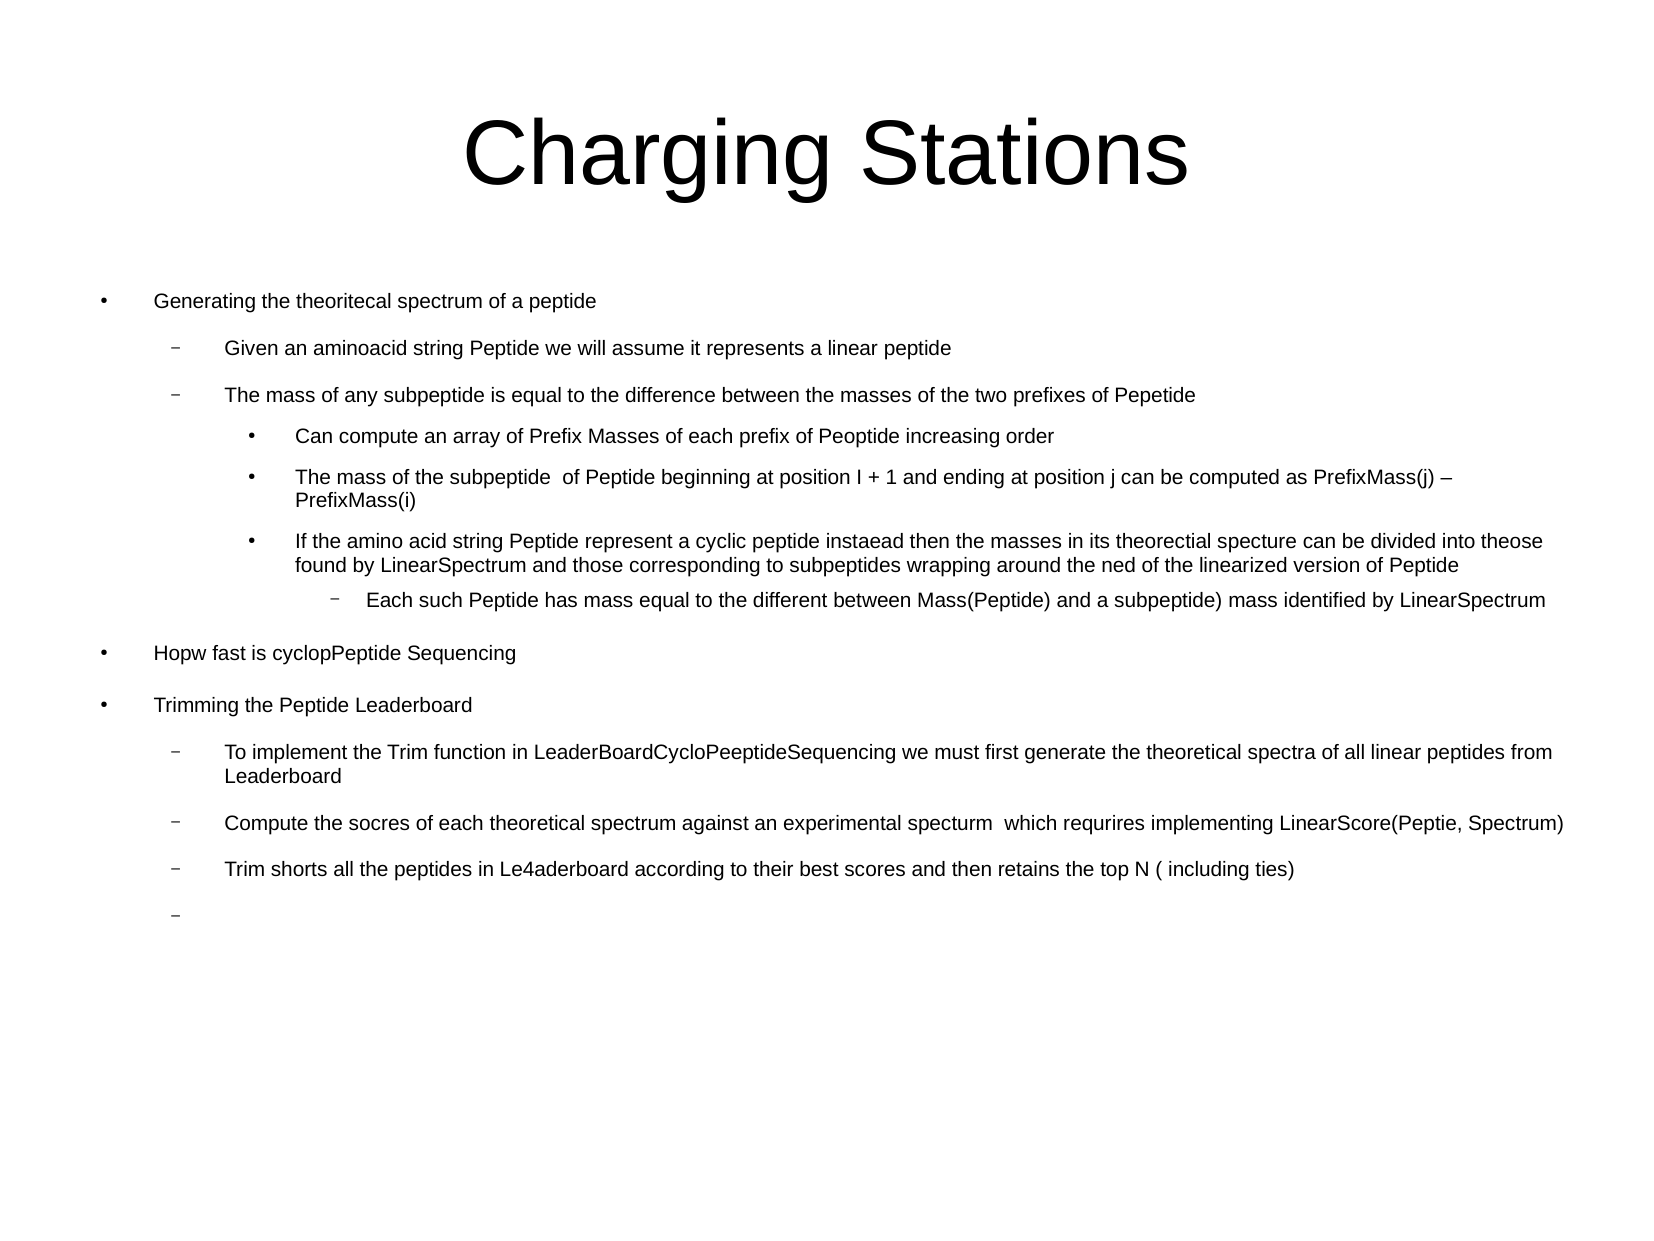

# Charging Stations
Generating the theoritecal spectrum of a peptide
Given an aminoacid string Peptide we will assume it represents a linear peptide
The mass of any subpeptide is equal to the difference between the masses of the two prefixes of Pepetide
Can compute an array of Prefix Masses of each prefix of Peoptide increasing order
The mass of the subpeptide of Peptide beginning at position I + 1 and ending at position j can be computed as PrefixMass(j) – PrefixMass(i)
If the amino acid string Peptide represent a cyclic peptide instaead then the masses in its theorectial specture can be divided into theose found by LinearSpectrum and those corresponding to subpeptides wrapping around the ned of the linearized version of Peptide
Each such Peptide has mass equal to the different between Mass(Peptide) and a subpeptide) mass identified by LinearSpectrum
Hopw fast is cyclopPeptide Sequencing
Trimming the Peptide Leaderboard
To implement the Trim function in LeaderBoardCycloPeeptideSequencing we must first generate the theoretical spectra of all linear peptides from Leaderboard
Compute the socres of each theoretical spectrum against an experimental specturm which requrires implementing LinearScore(Peptie, Spectrum)
Trim shorts all the peptides in Le4aderboard according to their best scores and then retains the top N ( including ties)